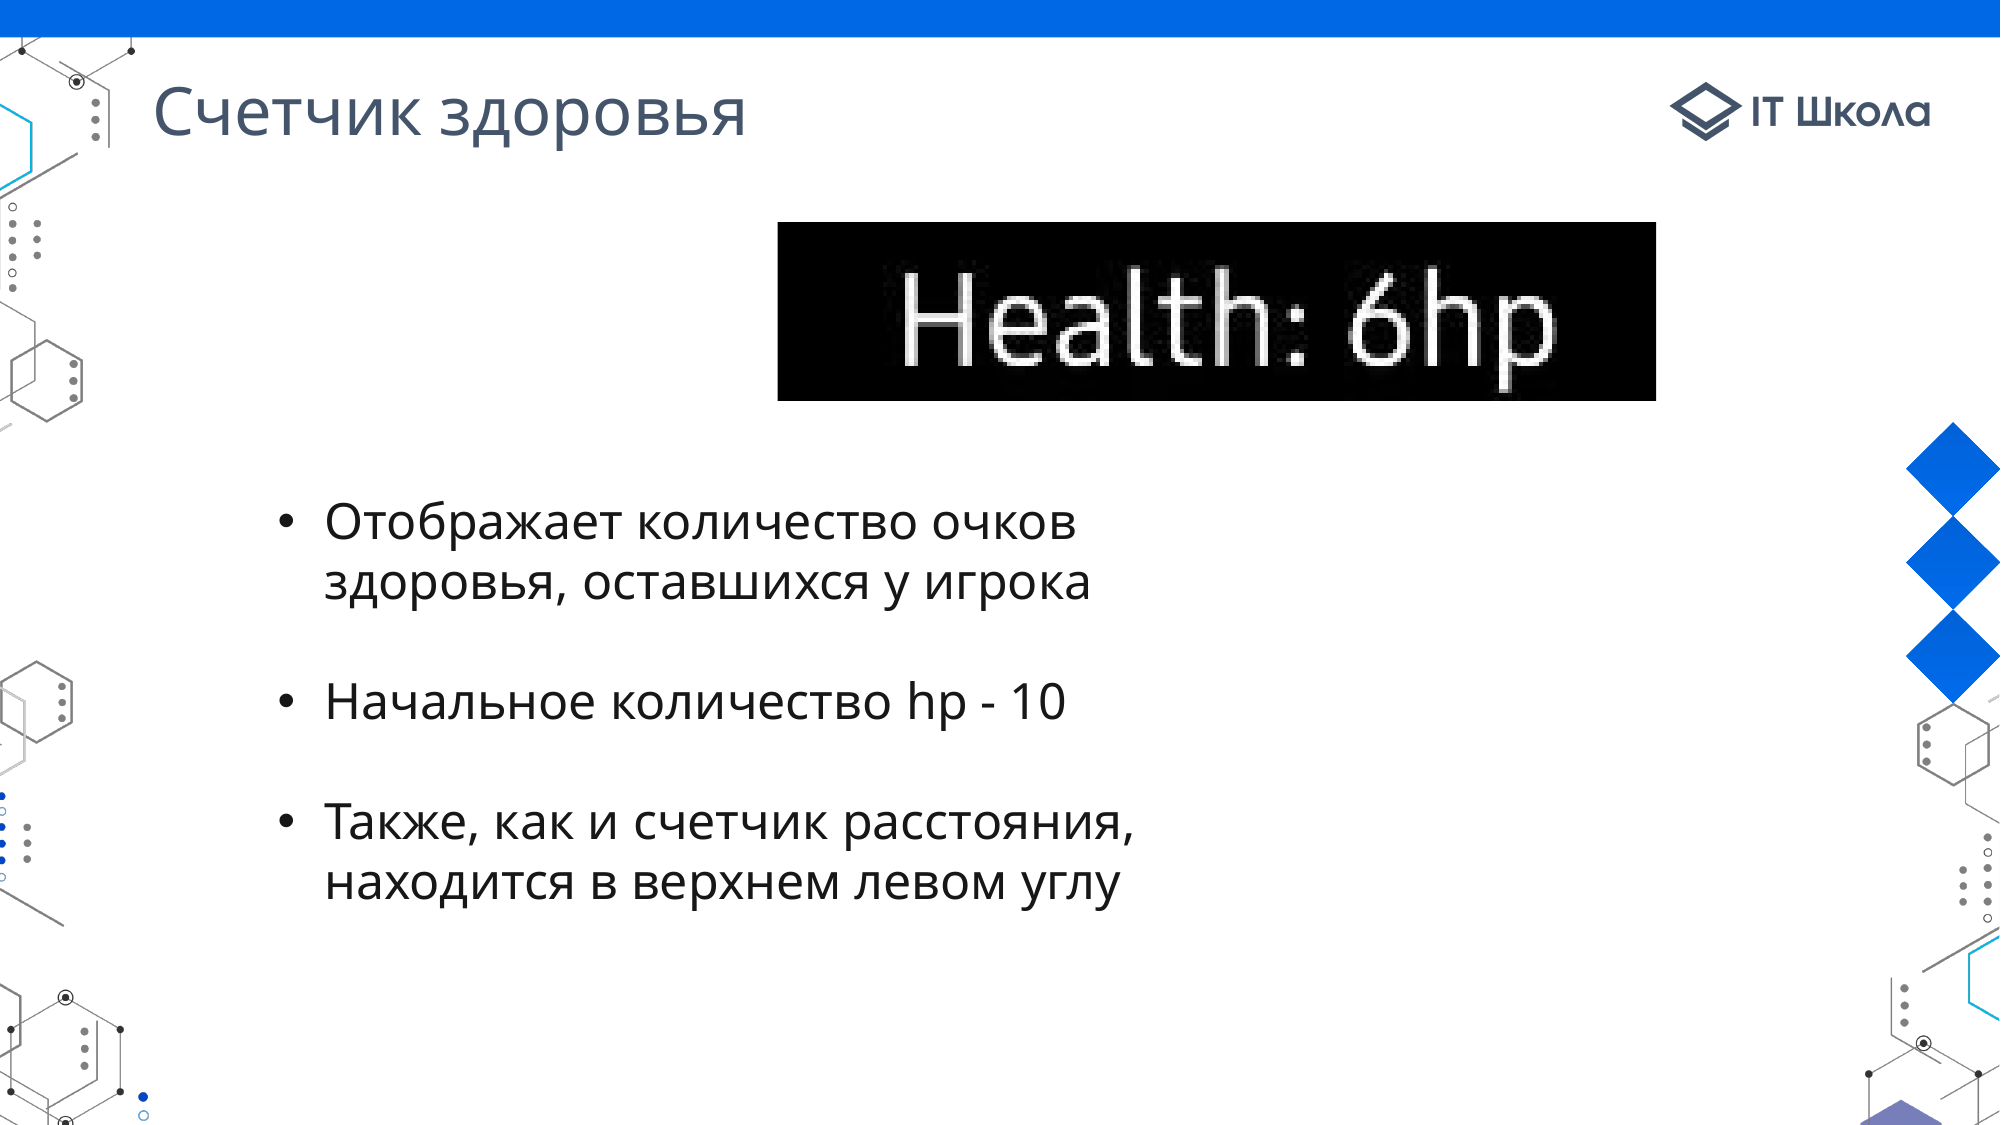

# Счетчик здоровья
Отображает количество очков здоровья, оставшихся у игрока
Начальное количество hp - 10
Также, как и счетчик расстояния, находится в верхнем левом углу